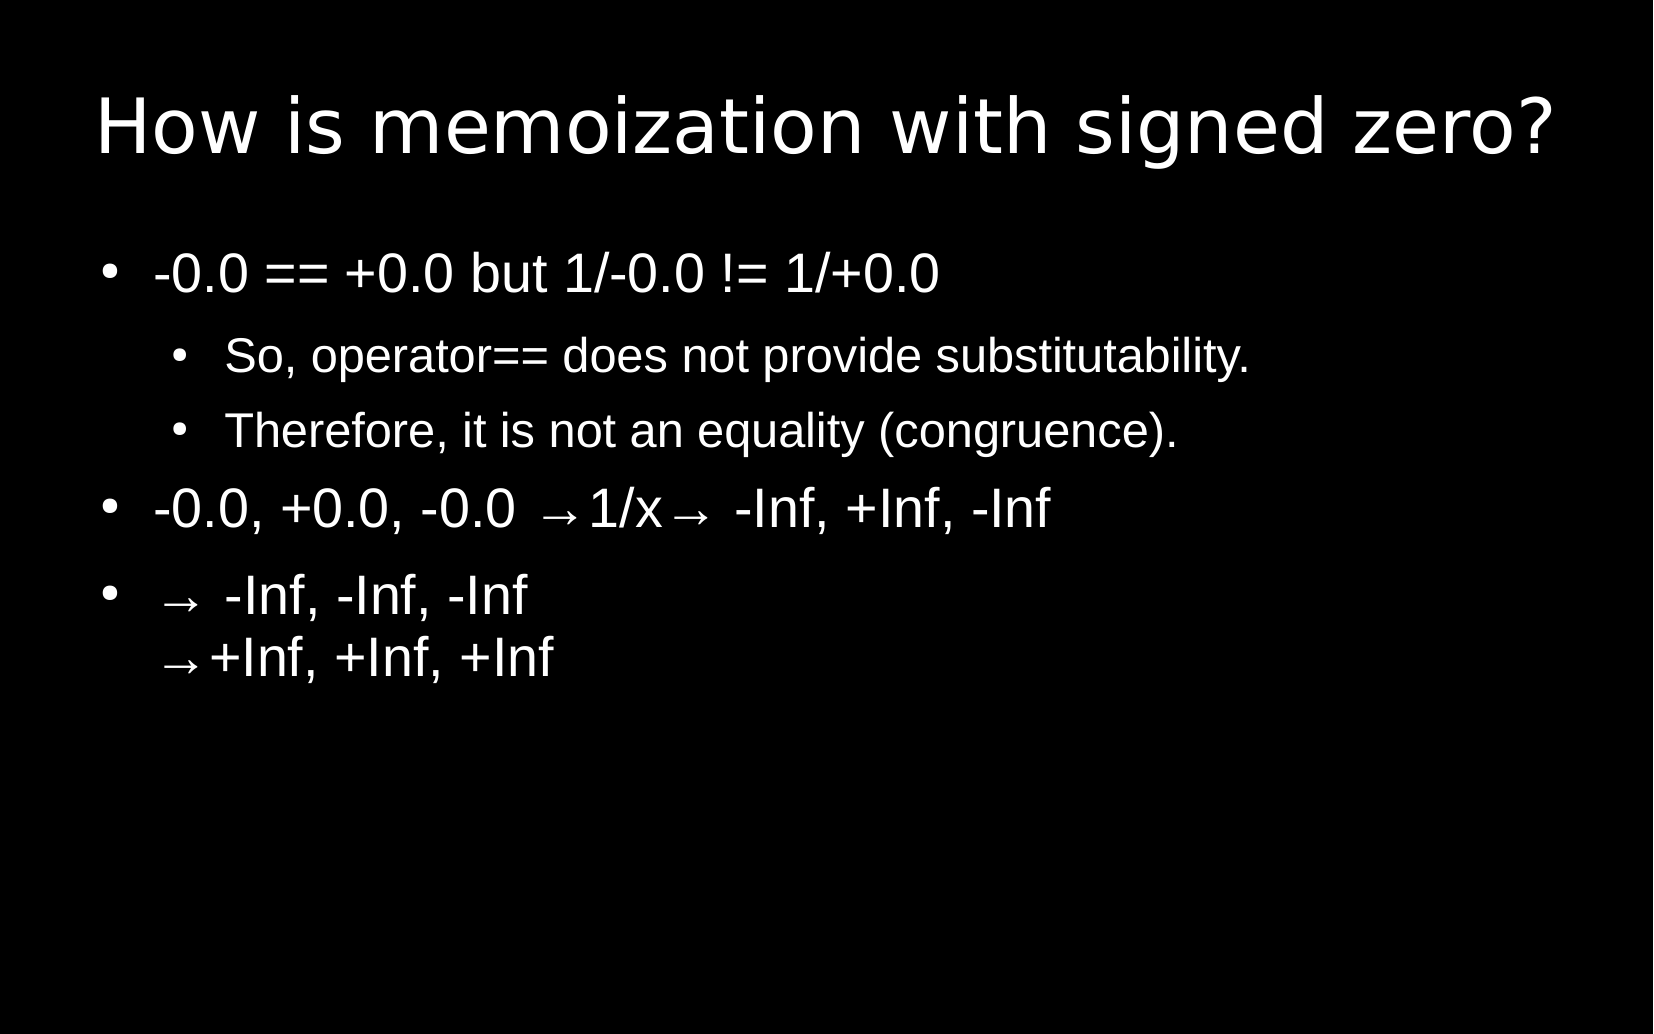

# How is memoization with signed zero?
-0.0 == +0.0 but 1/-0.0 != 1/+0.0
So, operator== does not provide substitutability.
Therefore, it is not an equality (congruence).
-0.0, +0.0, -0.0 →1/x→ -Inf, +Inf, -Inf
→ -Inf, -Inf, -Inf
→+Inf, +Inf, +Inf